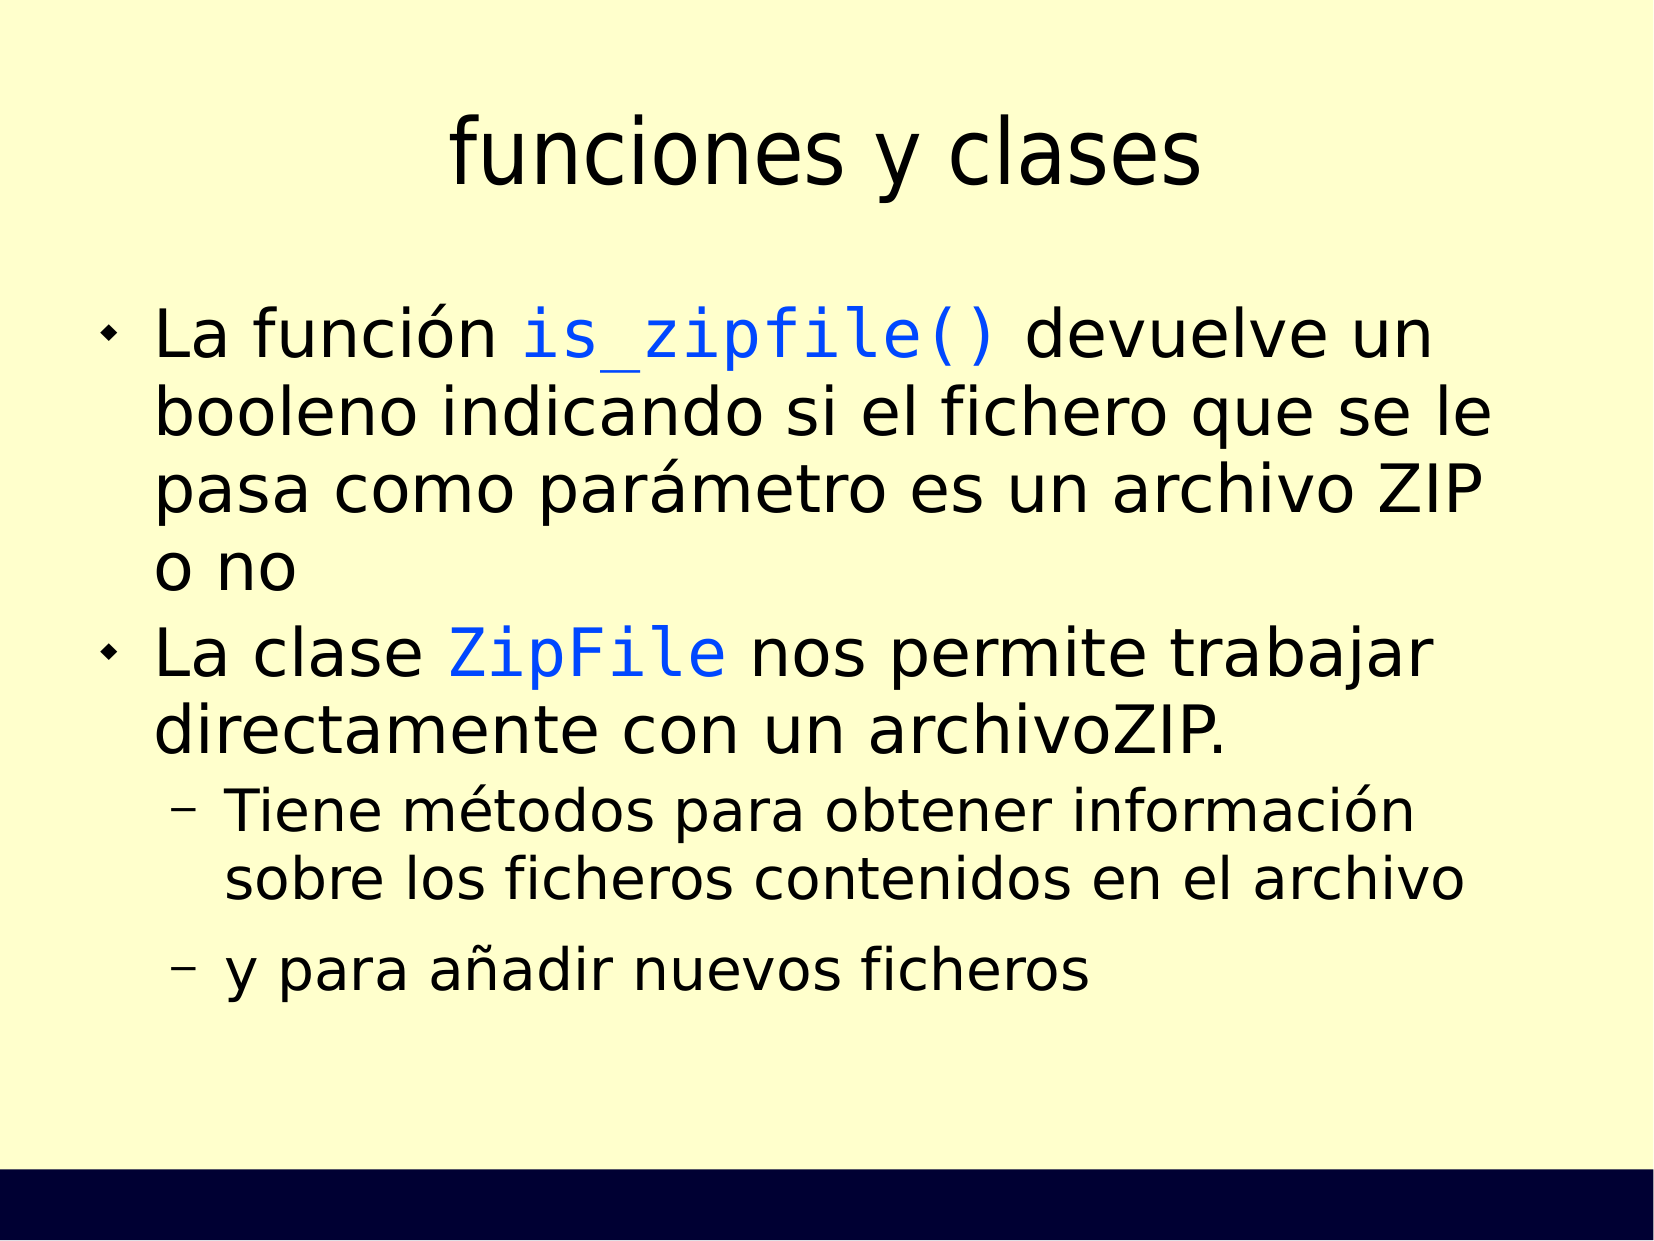

# funciones y clases
La función is_zipfile() devuelve un booleno indicando si el fichero que se le pasa como parámetro es un archivo ZIP o no
La clase ZipFile nos permite trabajar directamente con un archivoZIP.
Tiene métodos para obtener información sobre los ficheros contenidos en el archivo
y para añadir nuevos ficheros